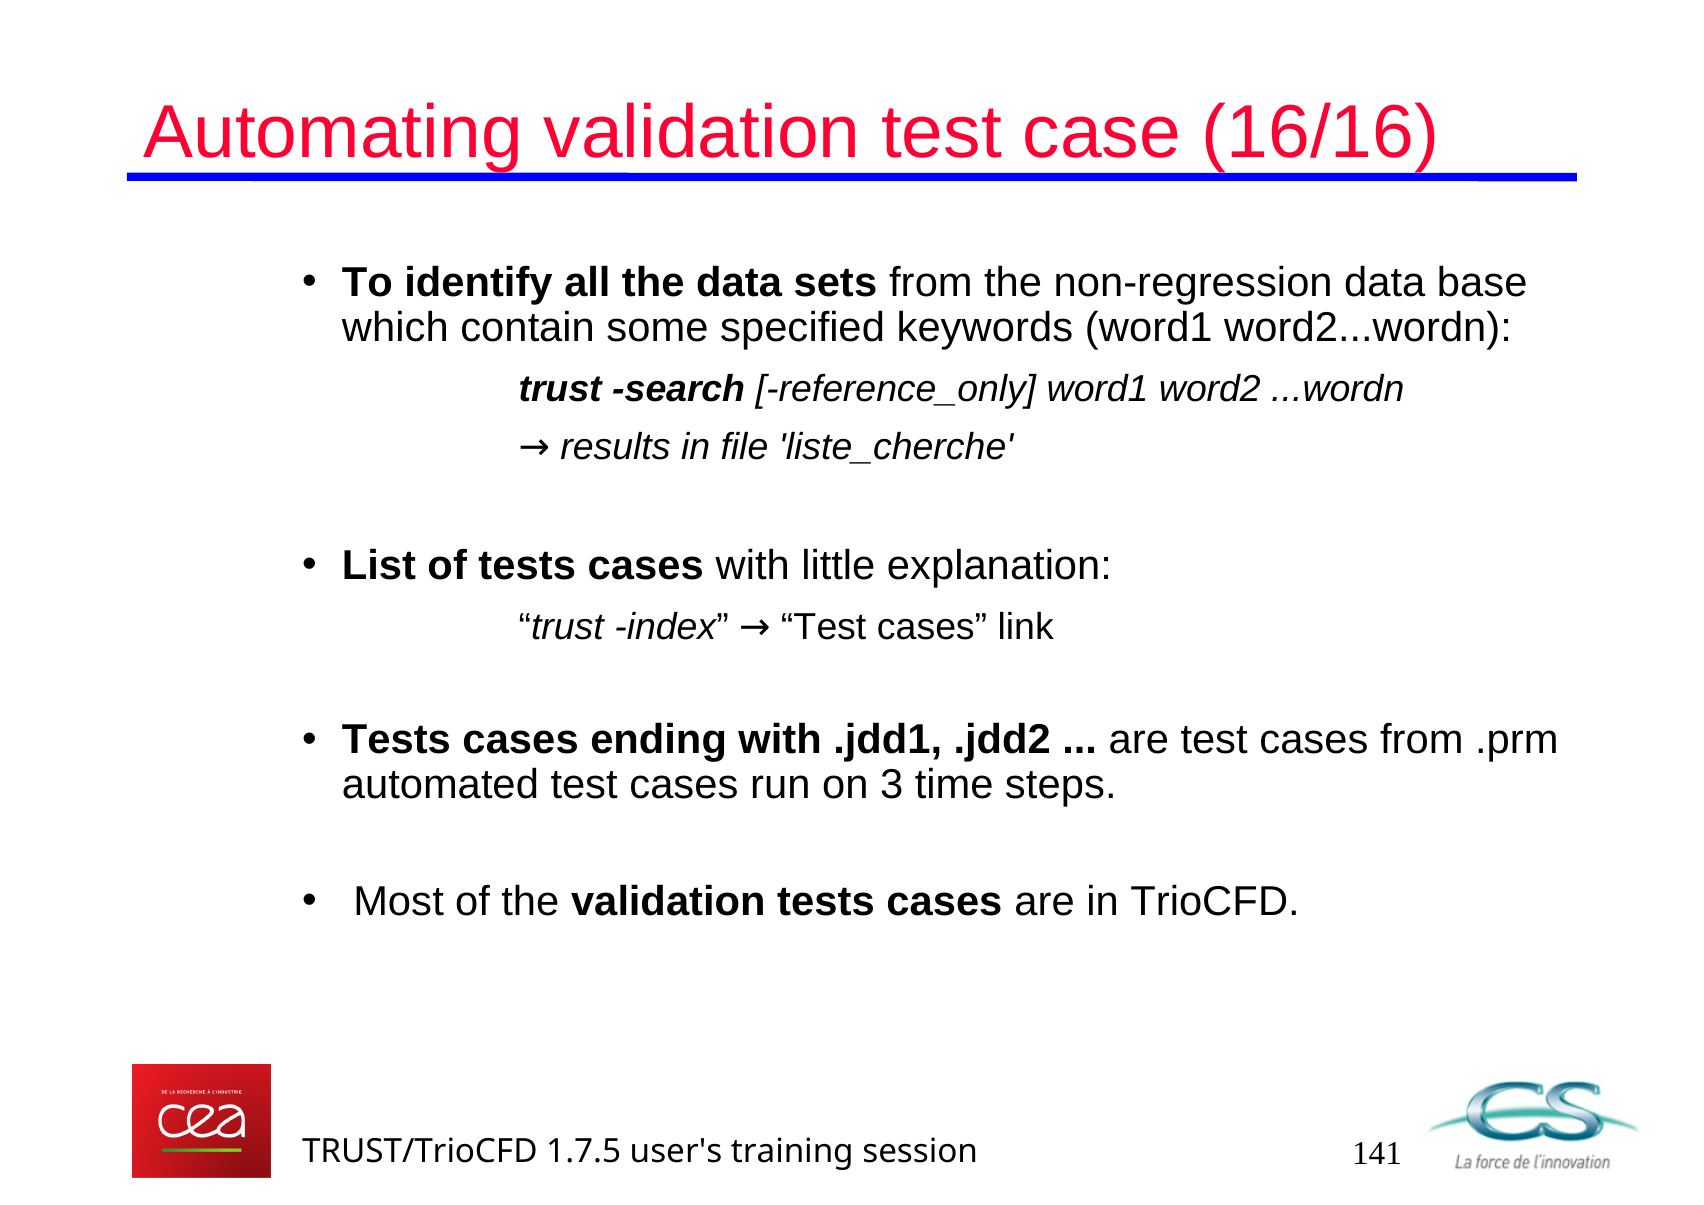

# Automating validation test case (16/16)
To identify all the data sets from the non-regression data base which contain some specified keywords (word1 word2...wordn):
trust -search [-reference_only] word1 word2 ...wordn
→ results in file 'liste_cherche'
List of tests cases with little explanation:
“trust -index” → “Test cases” link
Tests cases ending with .jdd1, .jdd2 ... are test cases from .prm automated test cases run on 3 time steps.
 Most of the validation tests cases are in TrioCFD.
TRUST/TrioCFD 1.7.5 user's training session
141